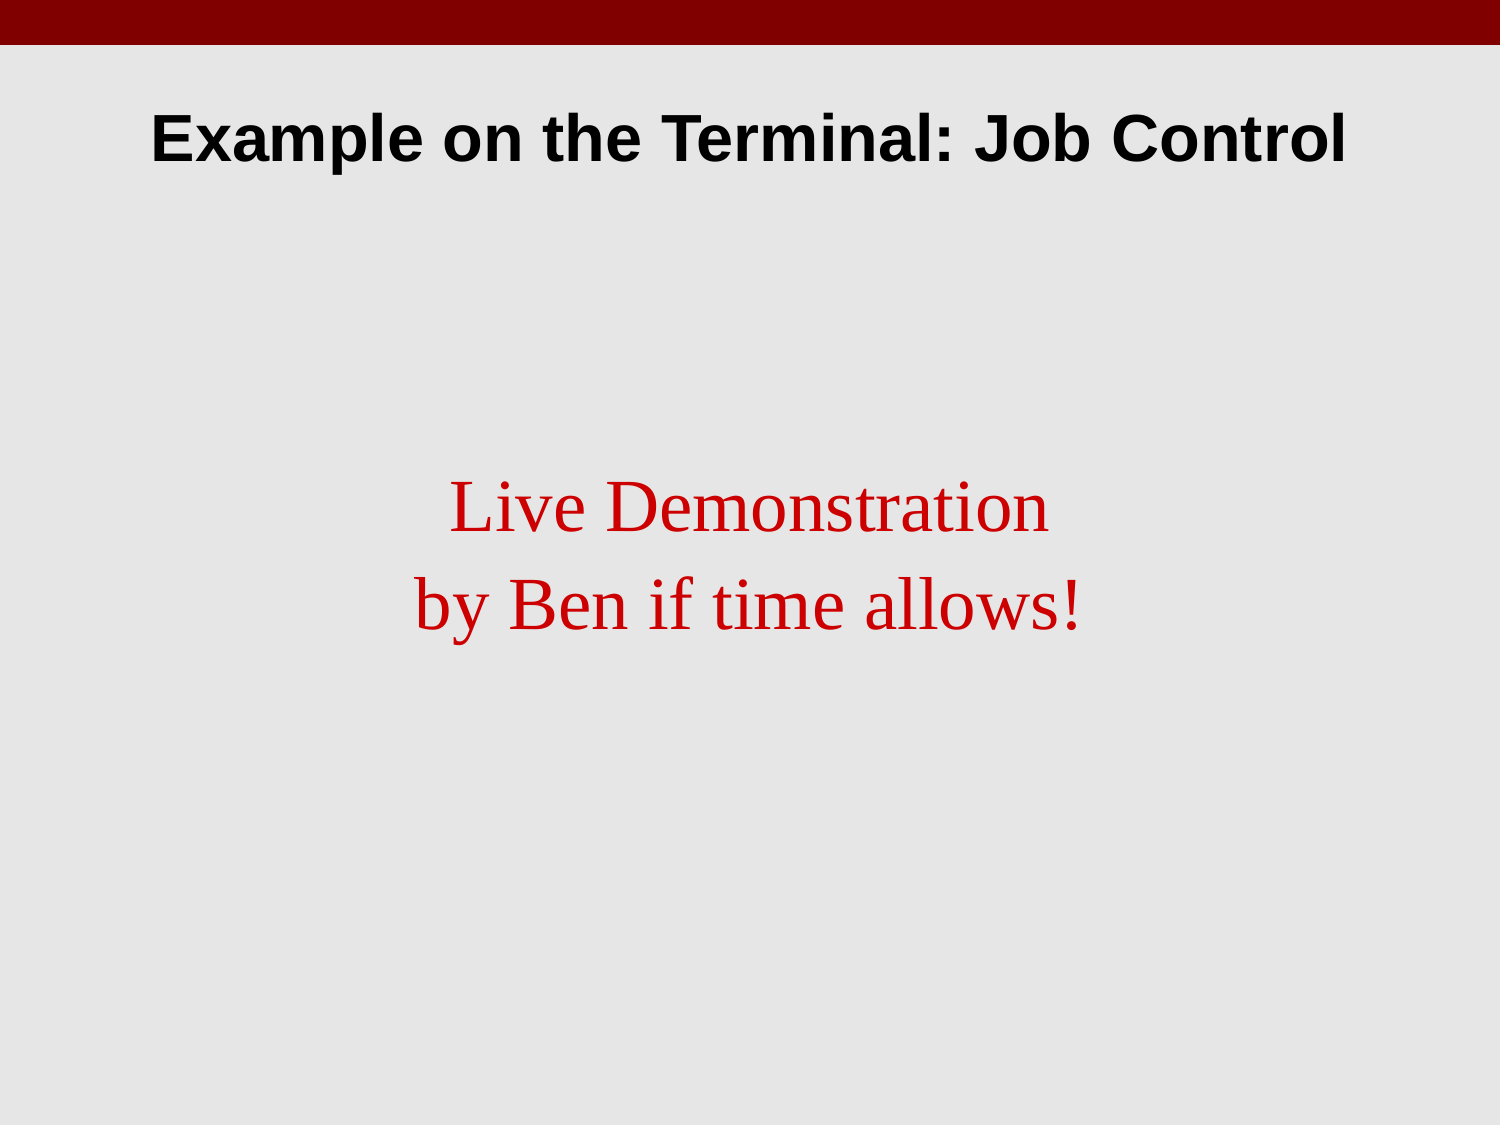

# Example on the Terminal: Job Control
Live Demonstration
by Ben if time allows!